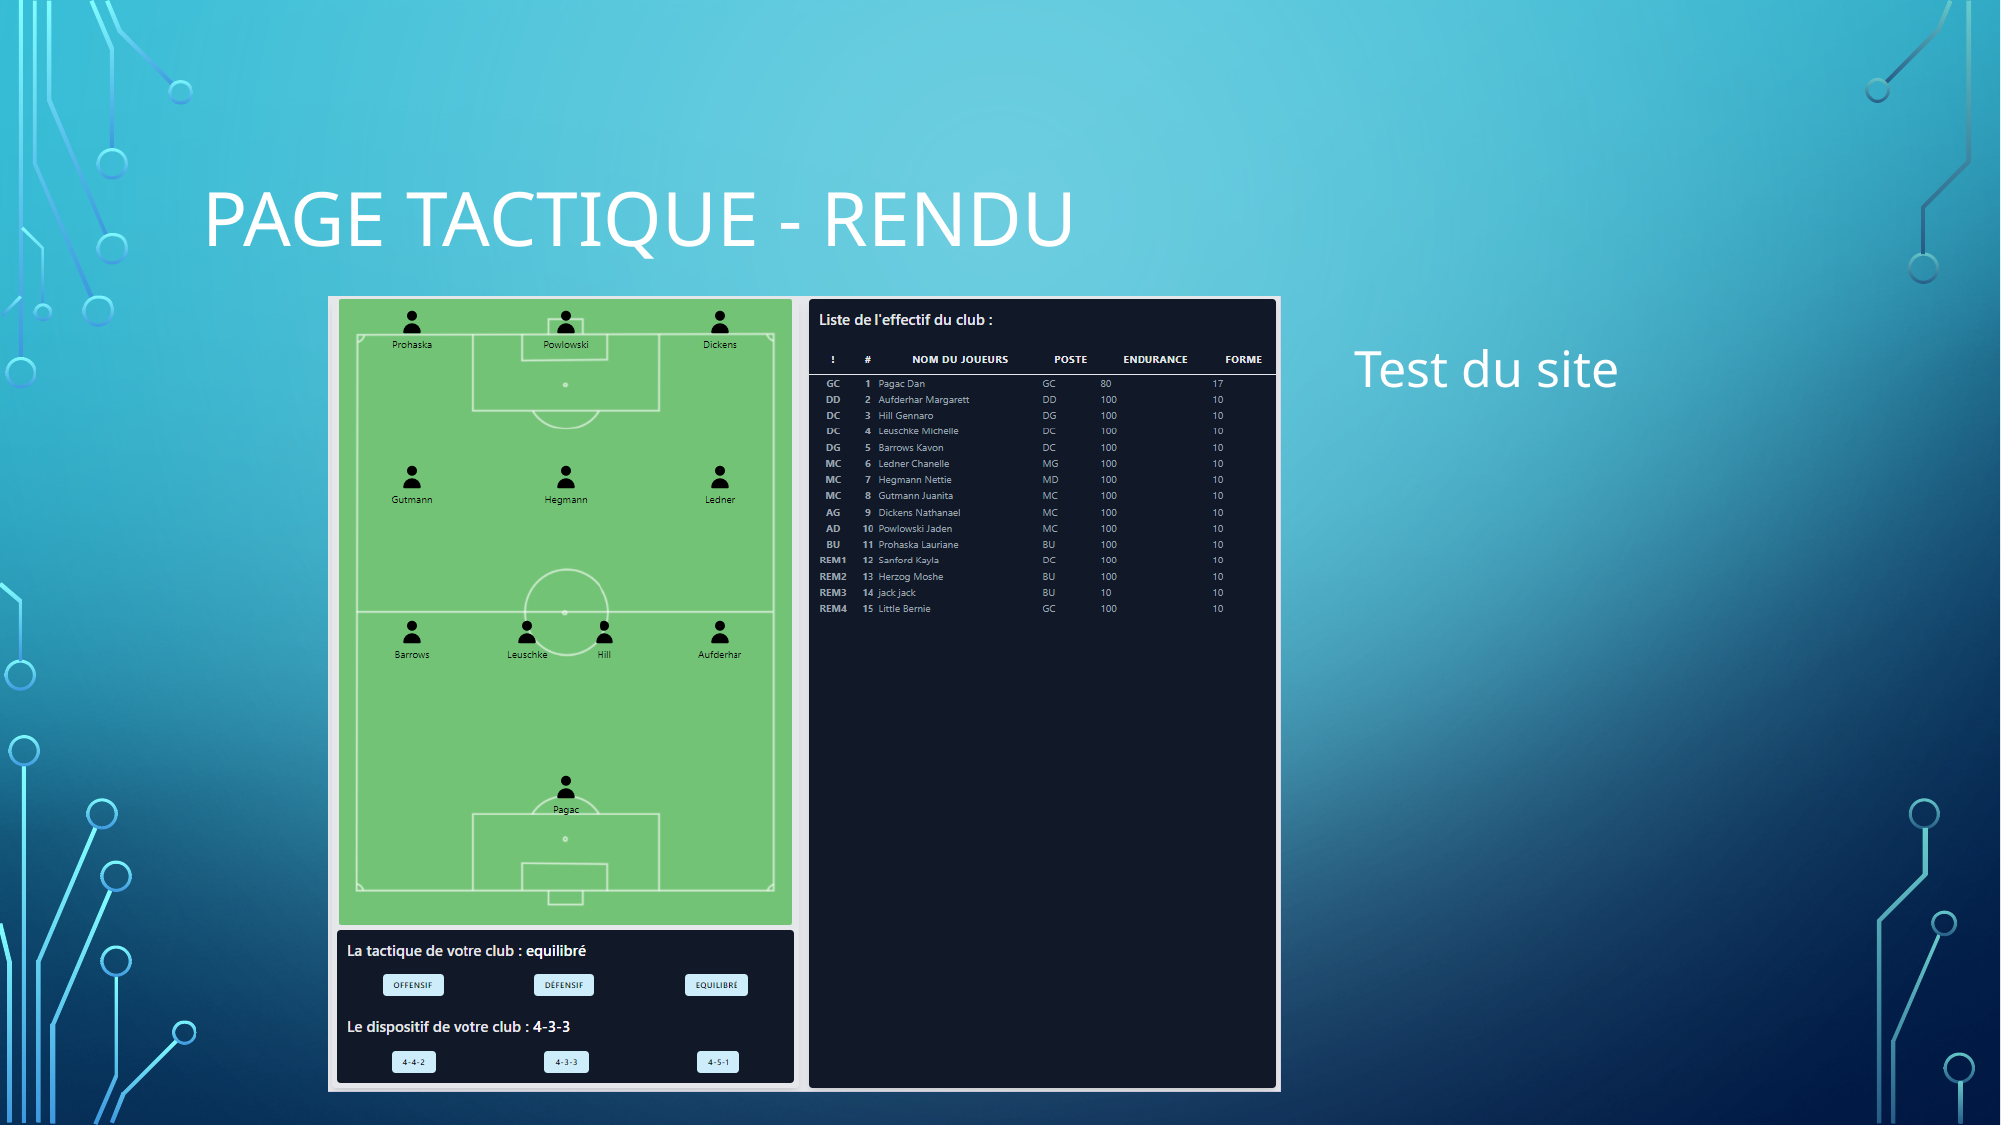

# Page tactique - rendu
Test du site